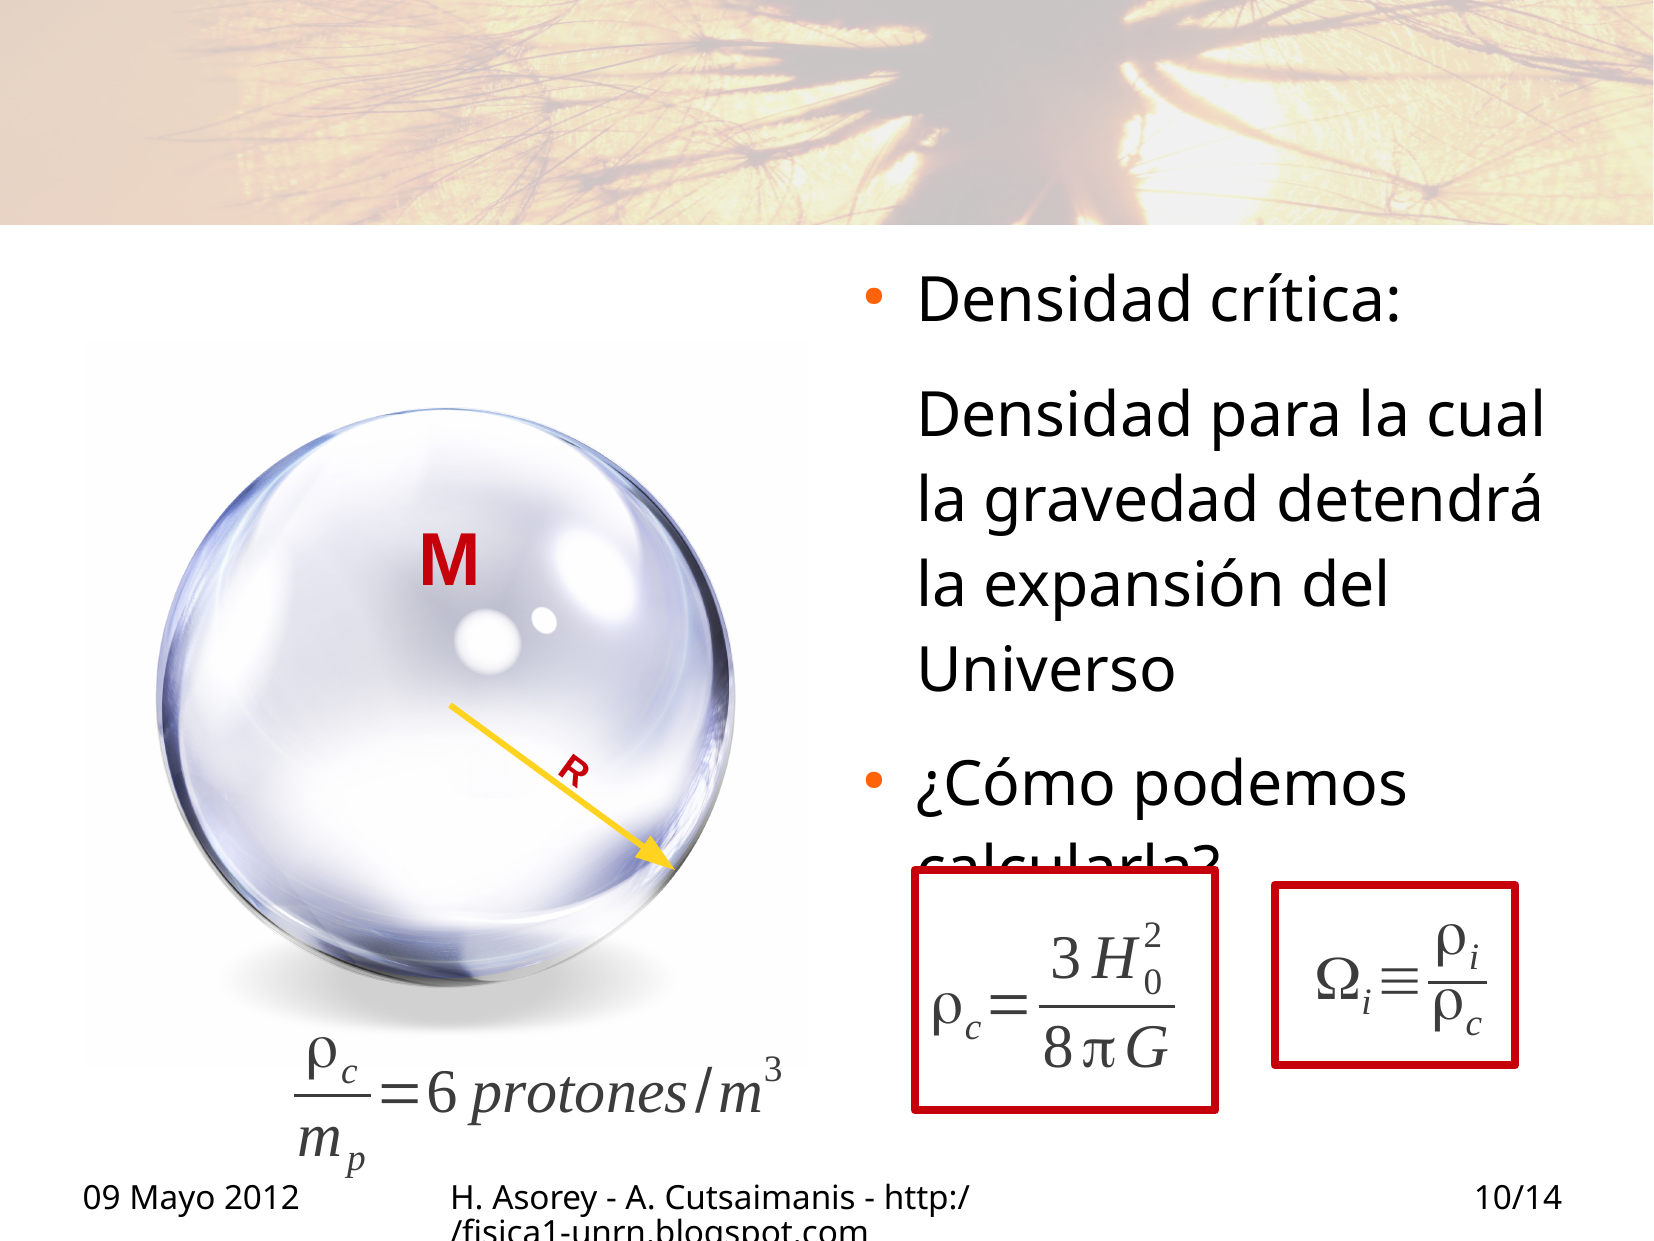

#
Densidad crítica:
Densidad para la cual la gravedad detendrá la expansión del Universo
¿Cómo podemos calcularla?
M
R
09 Mayo 2012
H. Asorey - A. Cutsaimanis - http://fisica1-unrn.blogspot.com
10